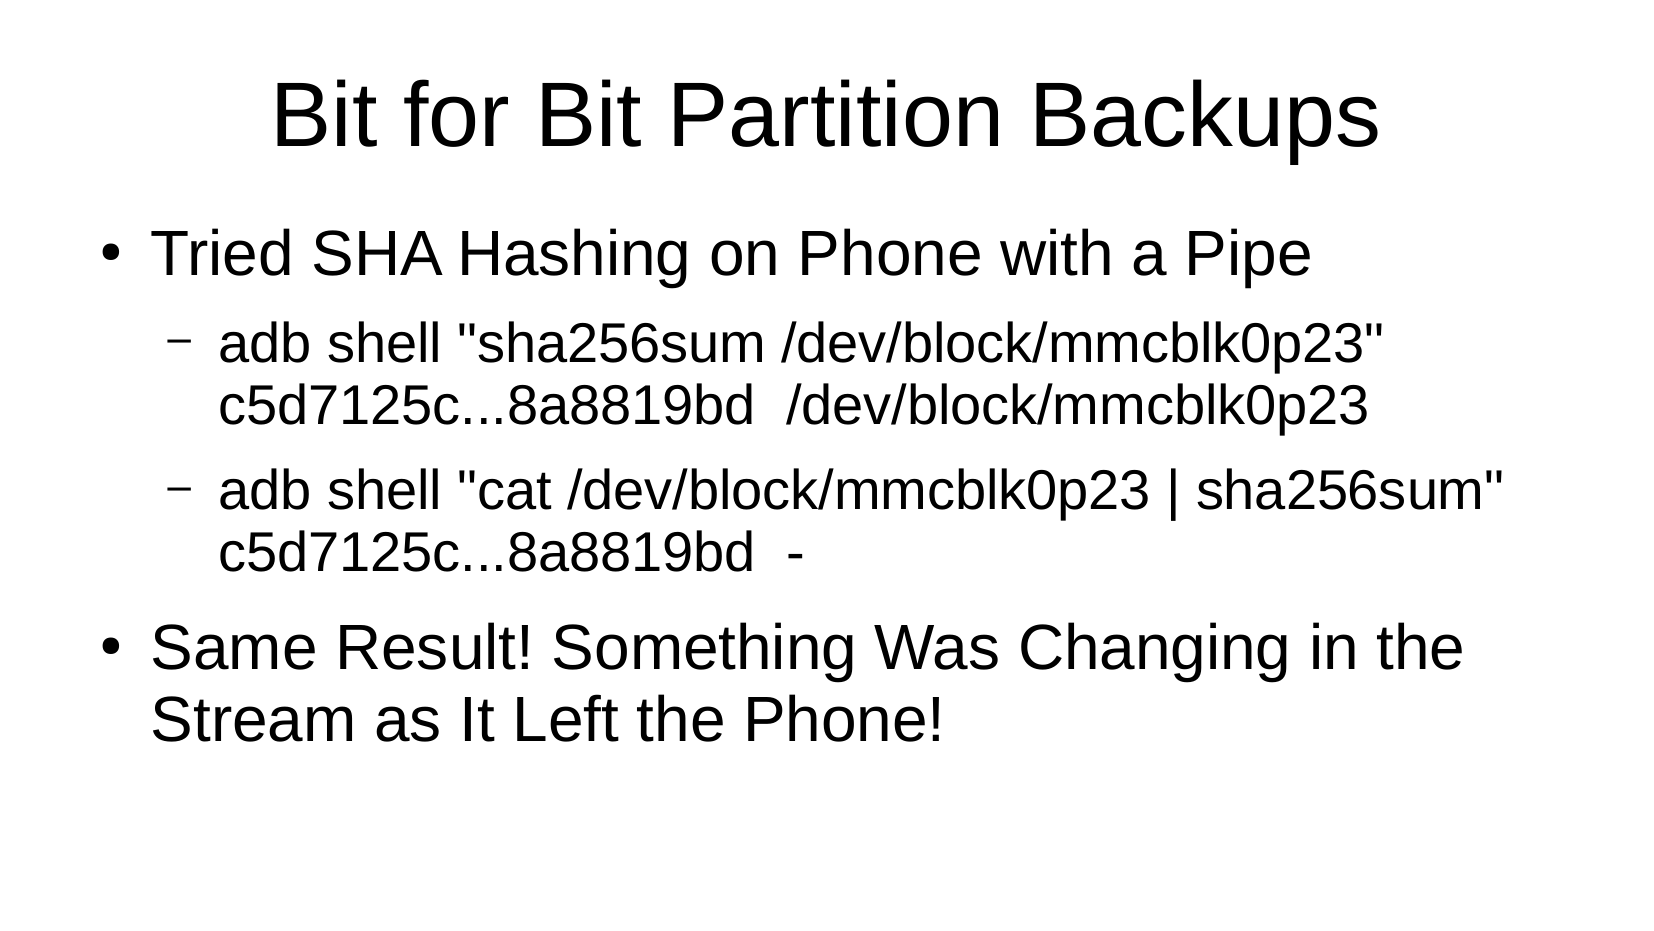

# Bit for Bit Partition Backups
Tried SHA Hashing on Phone with a Pipe
adb shell "sha256sum /dev/block/mmcblk0p23"
c5d7125c...8a8819bd /dev/block/mmcblk0p23
adb shell "cat /dev/block/mmcblk0p23 | sha256sum"
c5d7125c...8a8819bd -
Same Result! Something Was Changing in the Stream as It Left the Phone!